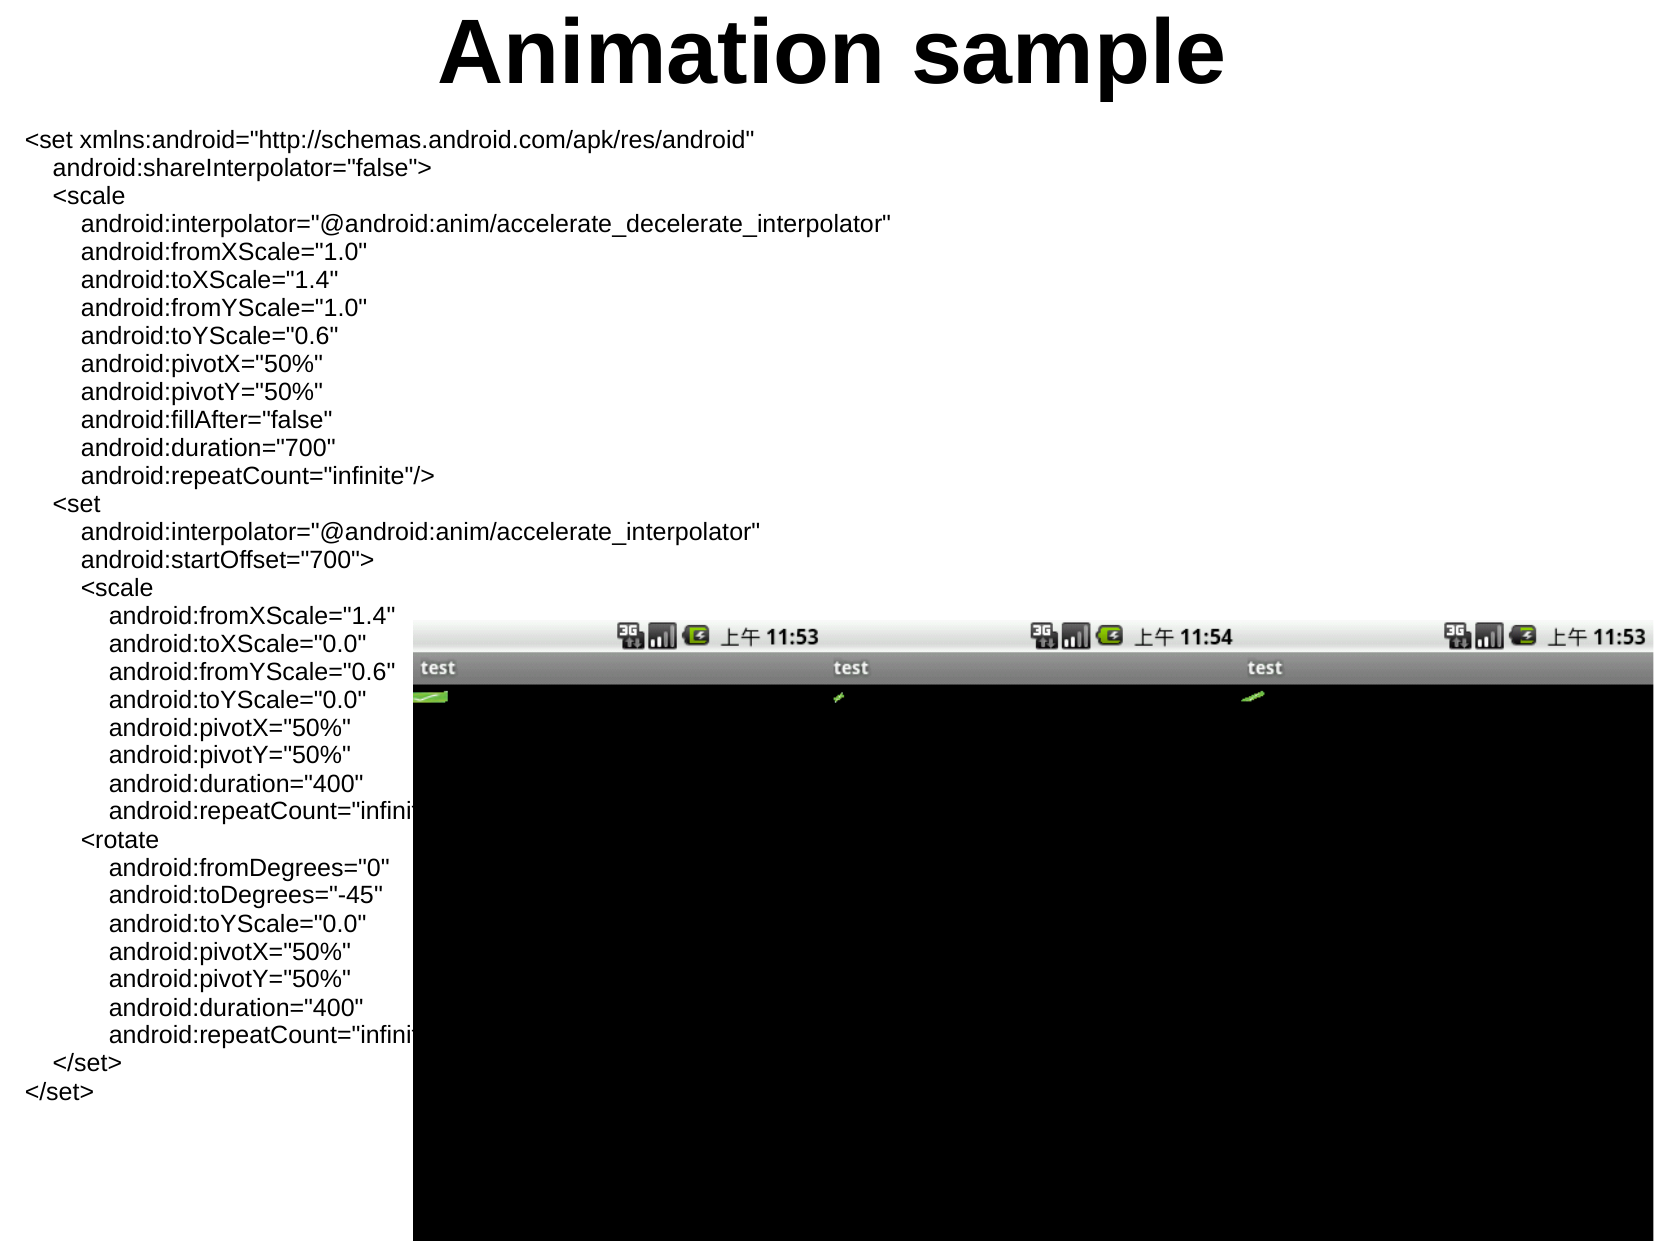

# Animation sample
<set xmlns:android="http://schemas.android.com/apk/res/android"
 android:shareInterpolator="false">
 <scale
 android:interpolator="@android:anim/accelerate_decelerate_interpolator"
 android:fromXScale="1.0"
 android:toXScale="1.4"
 android:fromYScale="1.0"
 android:toYScale="0.6"
 android:pivotX="50%"
 android:pivotY="50%"
 android:fillAfter="false"
 android:duration="700"
 android:repeatCount="infinite"/>
 <set
 android:interpolator="@android:anim/accelerate_interpolator"
 android:startOffset="700">
 <scale
 android:fromXScale="1.4"
 android:toXScale="0.0"
 android:fromYScale="0.6"
 android:toYScale="0.0"
 android:pivotX="50%"
 android:pivotY="50%"
 android:duration="400"
 android:repeatCount="infinite"/>
 <rotate
 android:fromDegrees="0"
 android:toDegrees="-45"
 android:toYScale="0.0"
 android:pivotX="50%"
 android:pivotY="50%"
 android:duration="400"
 android:repeatCount="infinite"/>
 </set>
</set>